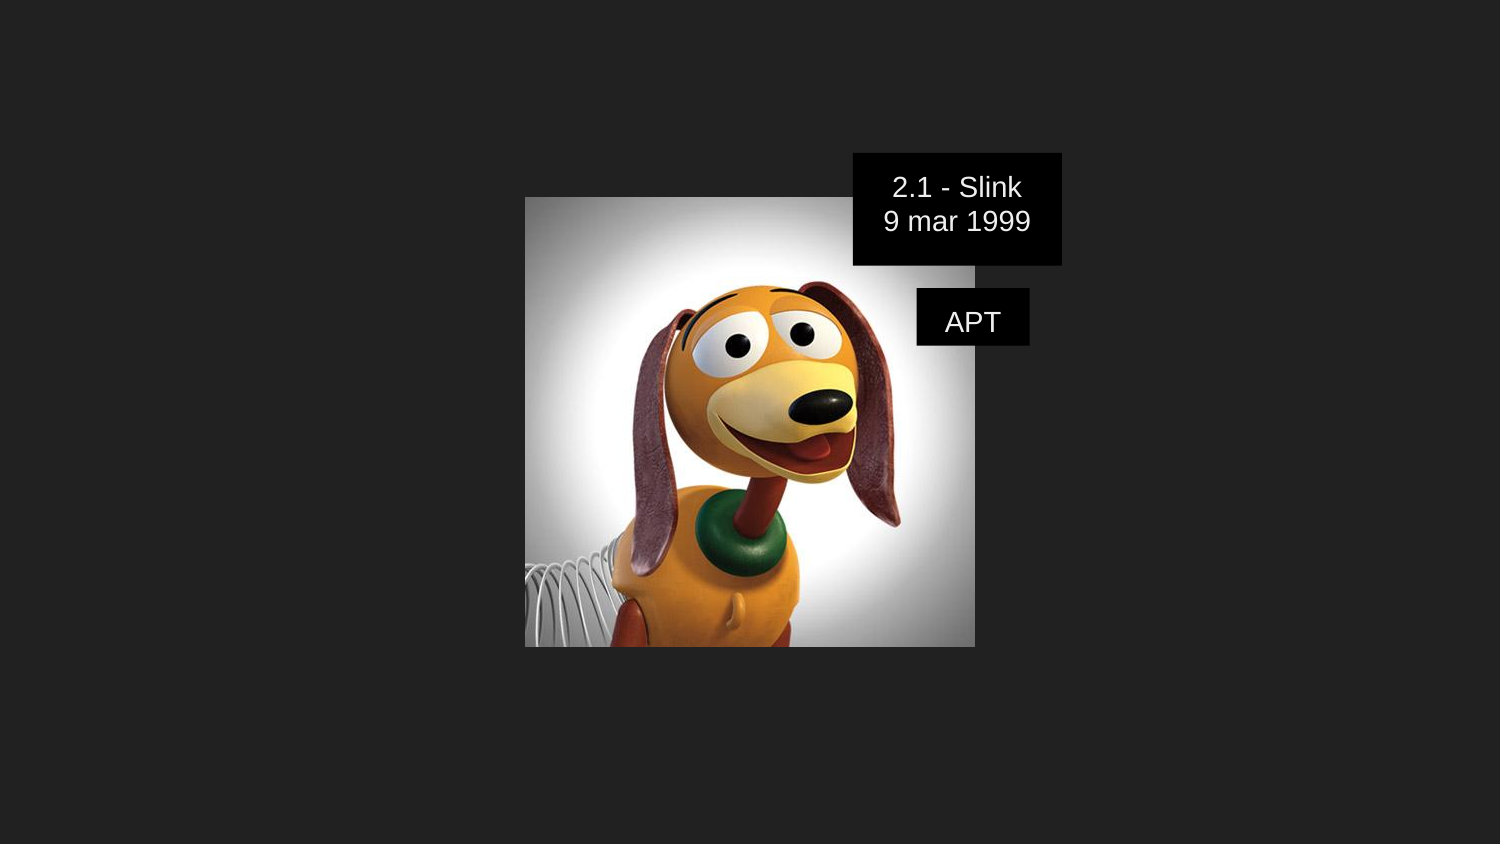

2.1 - Slink
9 mar 1999
APT